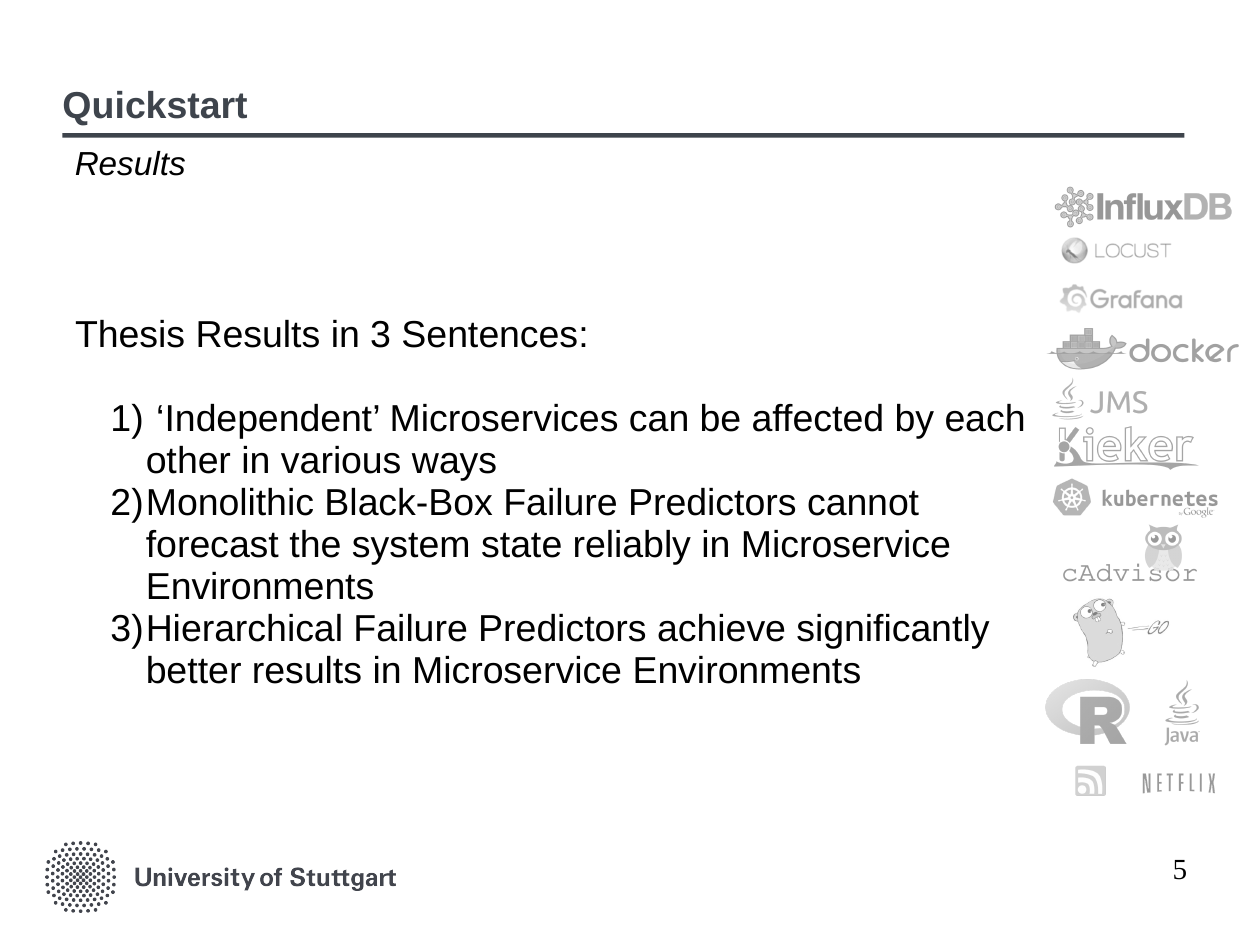

# Quickstart
Results
Thesis Results in 3 Sentences:
 ‘Independent’ Microservices can be affected by each other in various ways
Monolithic Black-Box Failure Predictors cannot forecast the system state reliably in Microservice Environments
Hierarchical Failure Predictors achieve significantly better results in Microservice Environments
5